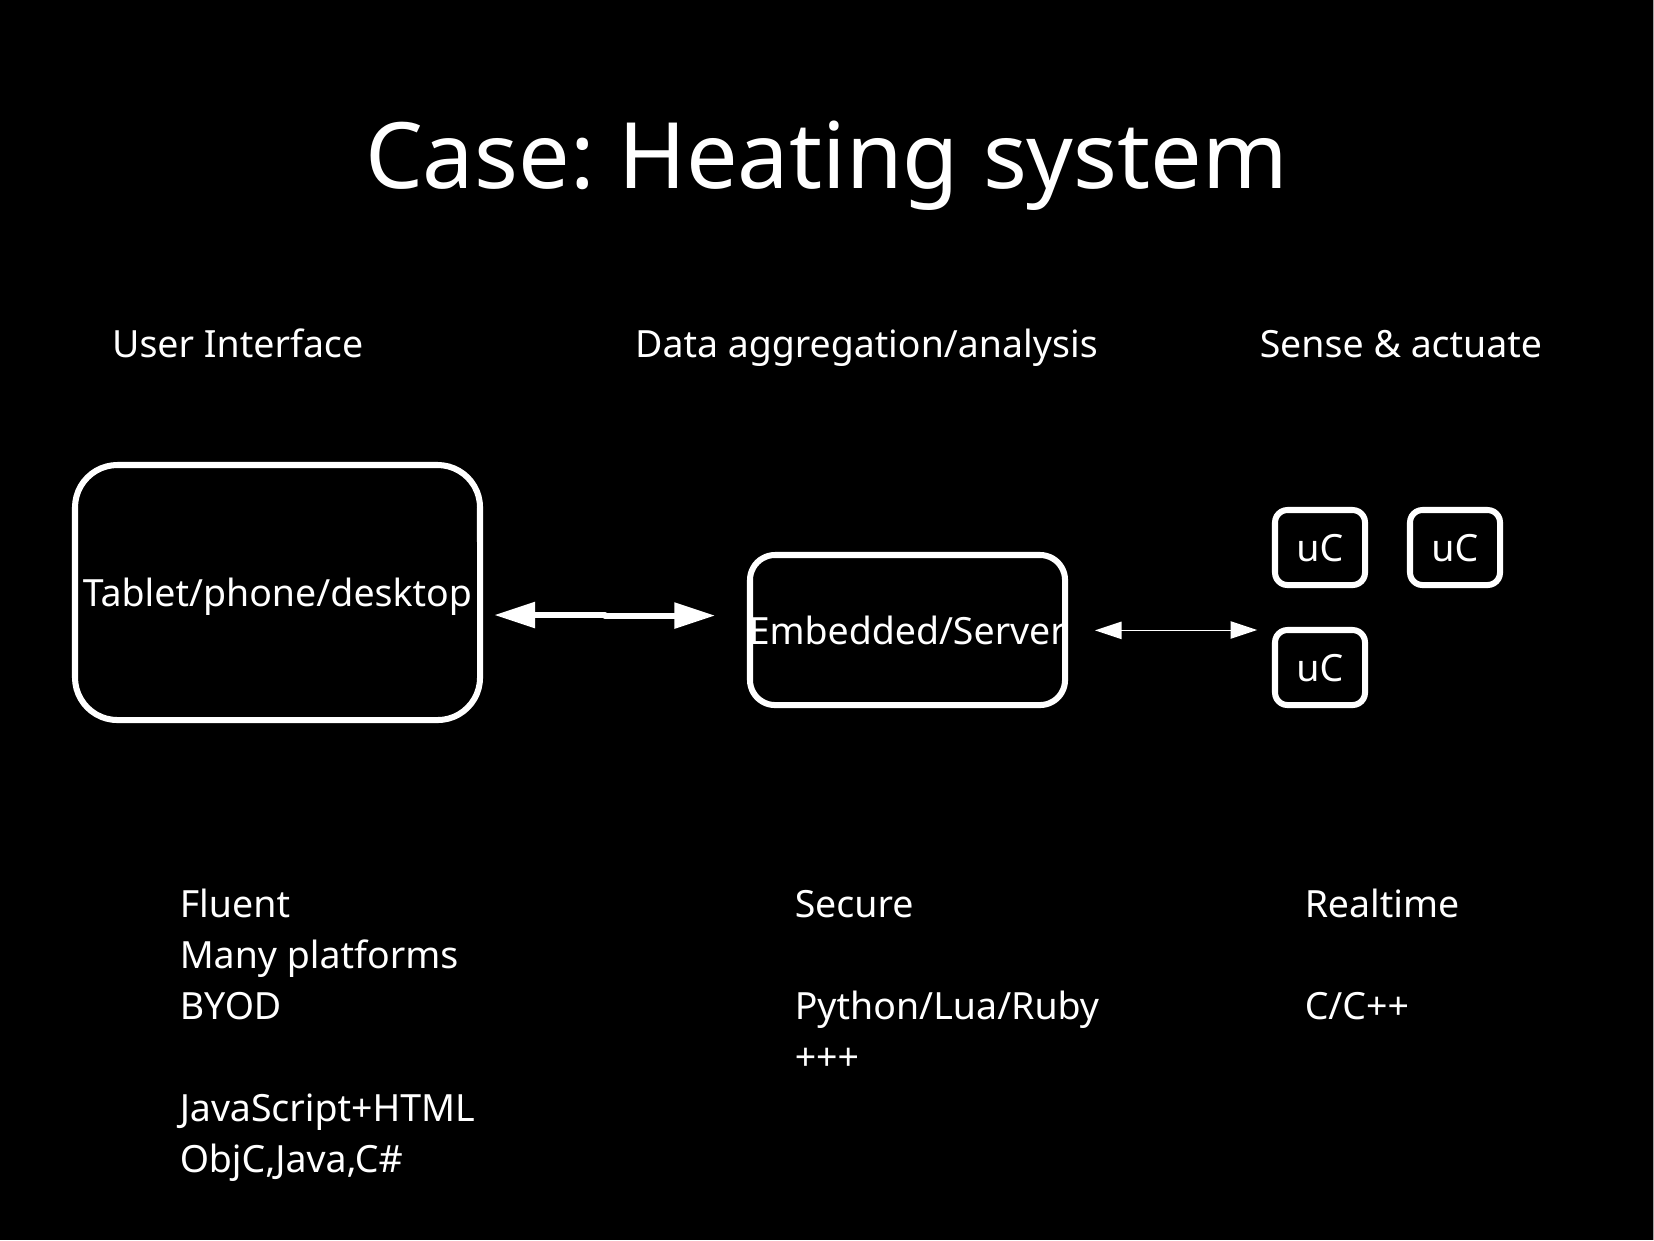

# Case: Heating system
User Interface
Data aggregation/analysis
Sense & actuate
Tablet/phone/desktop
uC
uC
Embedded/Server
uC
Fluent
Many platforms
BYOD
JavaScript+HTML
ObjC,Java,C#
Secure
Python/Lua/Ruby
+++
Realtime
C/C++